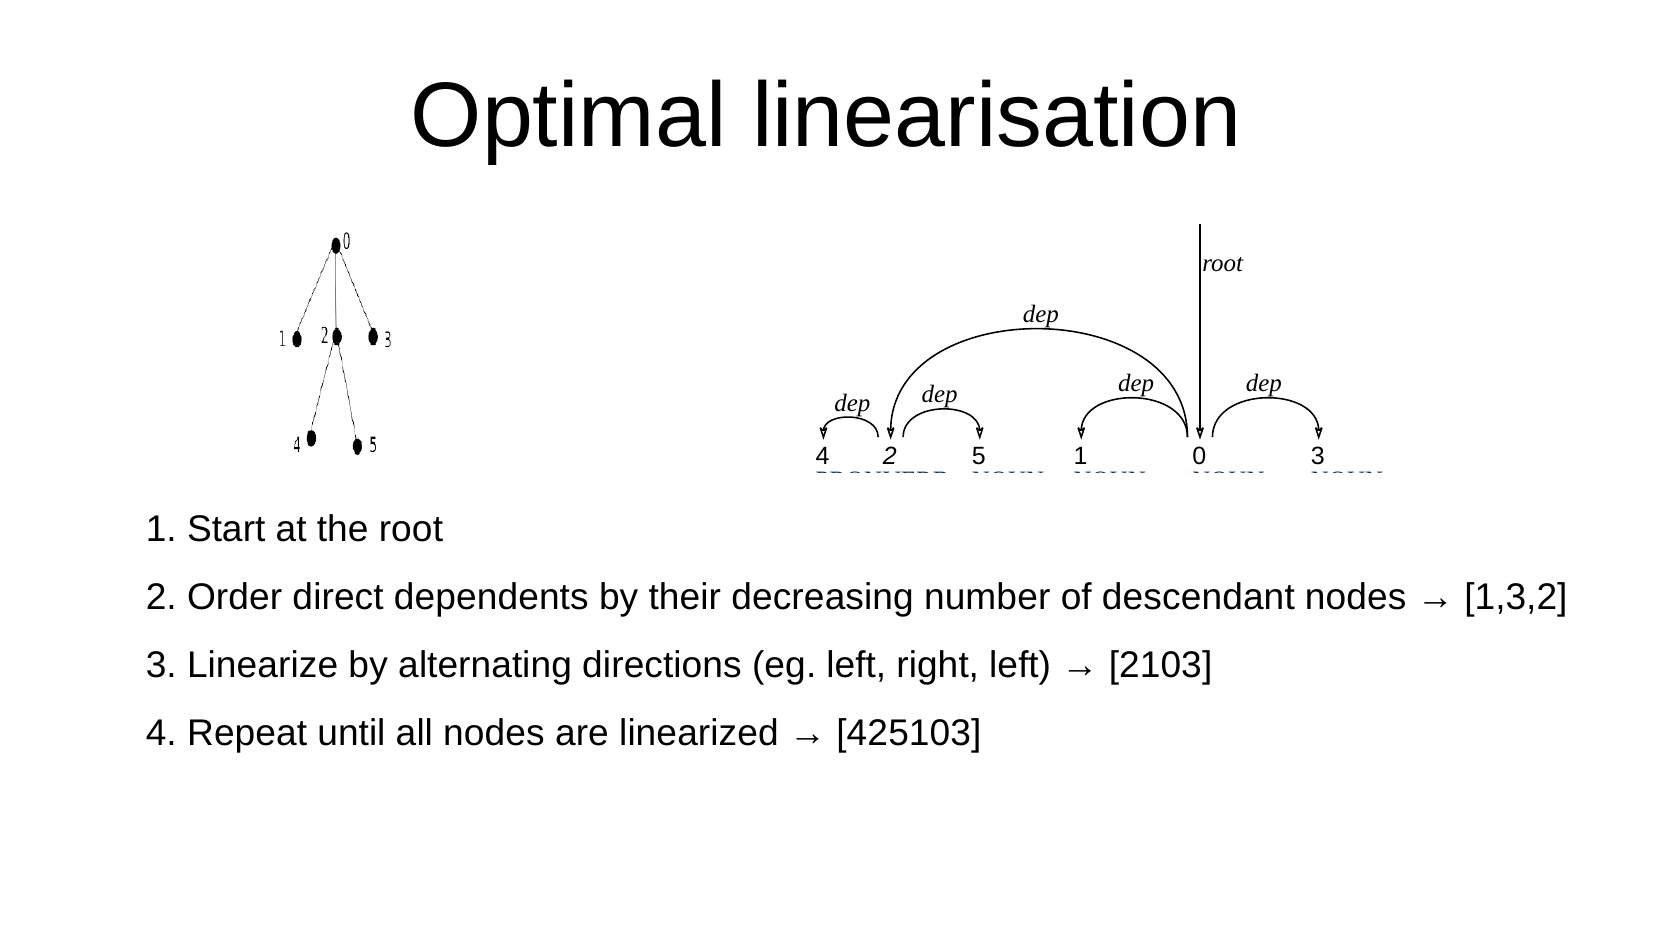

# Optimal linearisation
1. Start at the root
2. Order direct dependents by their decreasing number of descendant nodes → [1,3,2]
3. Linearize by alternating directions (eg. left, right, left) → [2103]
4. Repeat until all nodes are linearized → [425103]